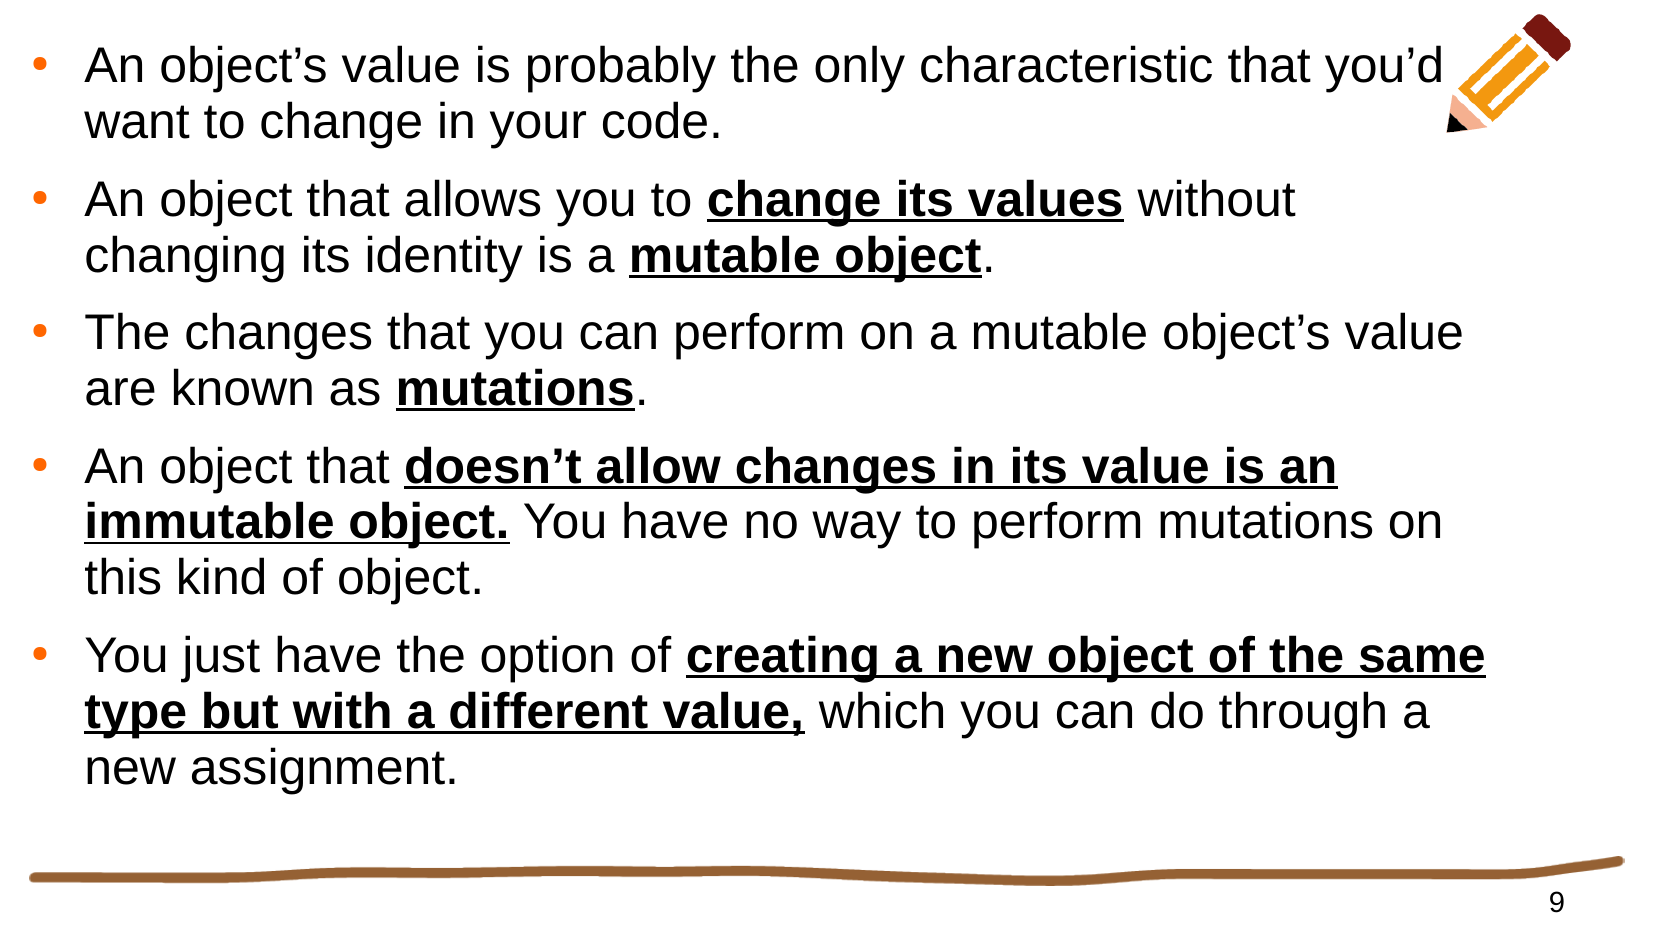

# An object’s value is probably the only characteristic that you’d want to change in your code.
An object that allows you to change its values without changing its identity is a mutable object.
The changes that you can perform on a mutable object’s value are known as mutations.
An object that doesn’t allow changes in its value is an immutable object. You have no way to perform mutations on this kind of object.
You just have the option of creating a new object of the same type but with a different value, which you can do through a new assignment.
9